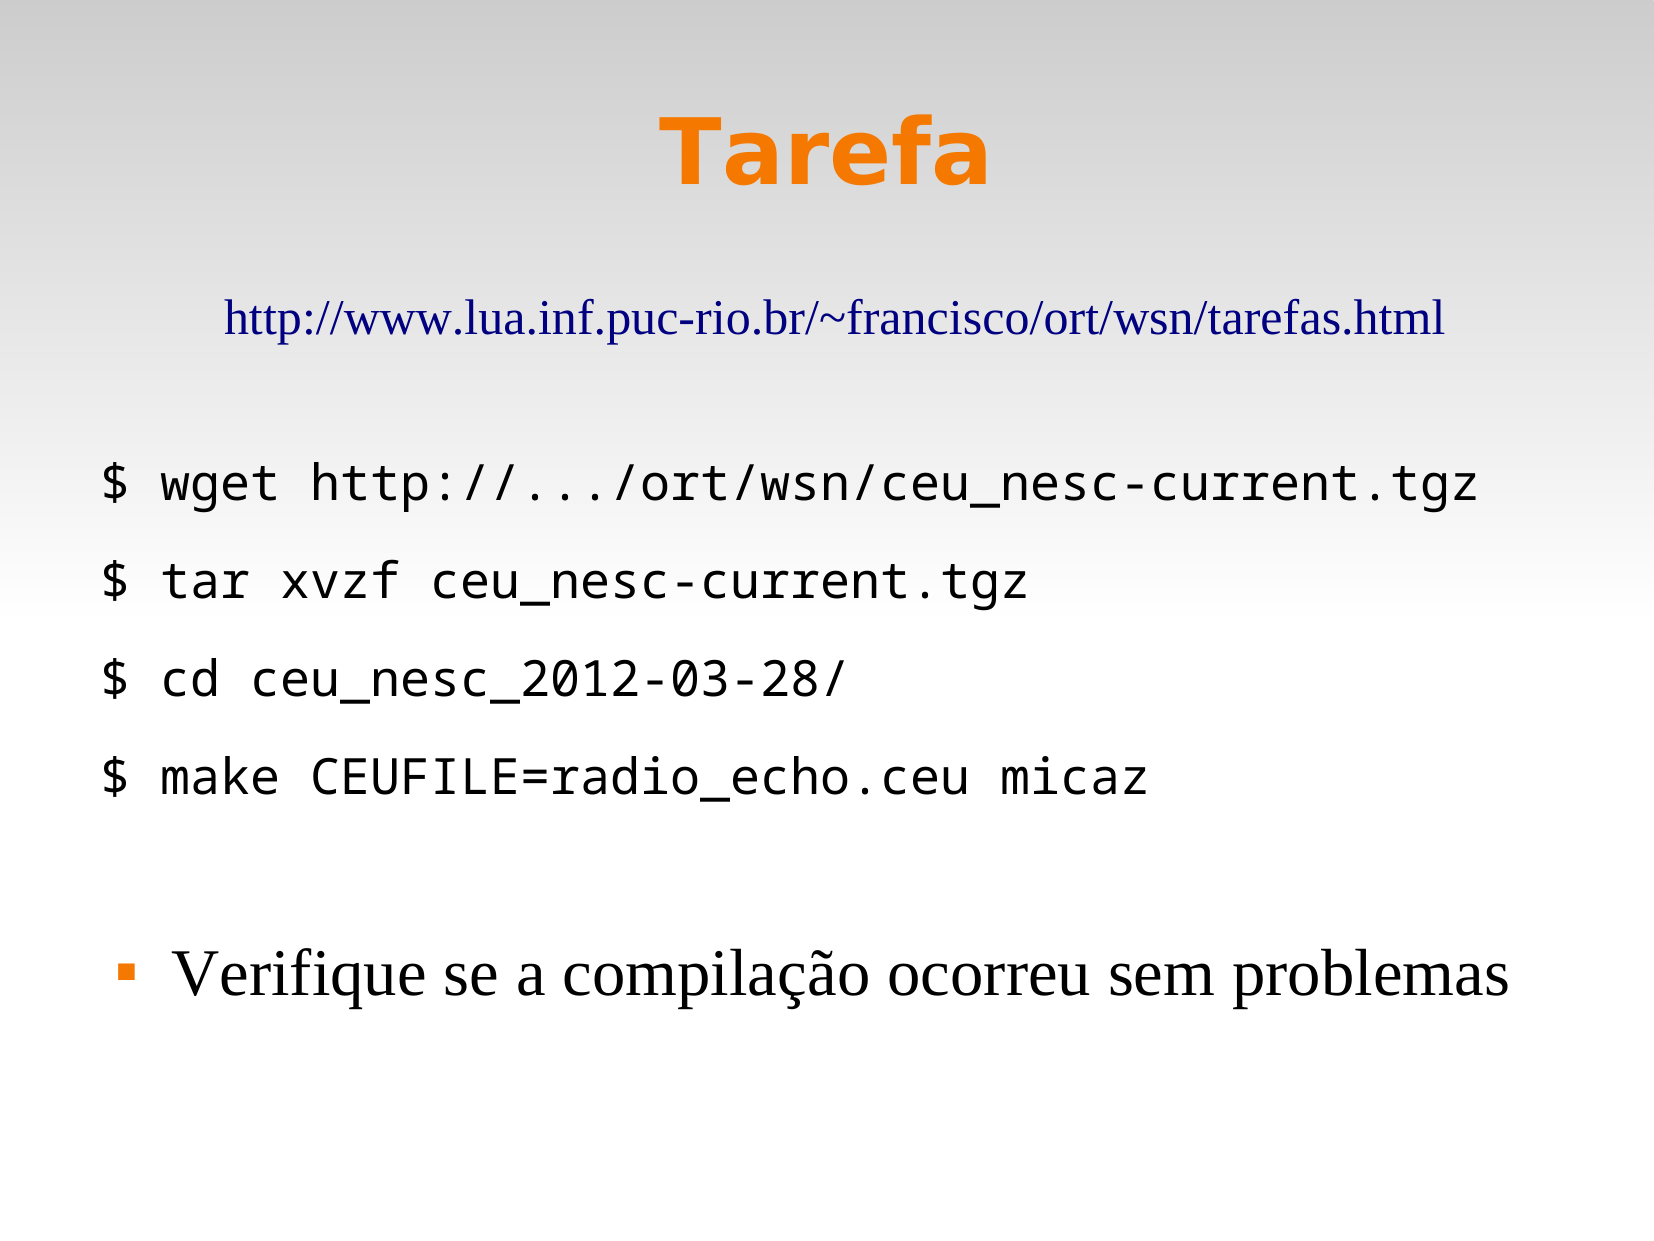

# Tarefa
http://www.lua.inf.puc-rio.br/~francisco/ort/wsn/tarefas.html
$ wget http://.../ort/wsn/ceu_nesc-current.tgz
$ tar xvzf ceu_nesc-current.tgz
$ cd ceu_nesc_2012-03-28/
$ make CEUFILE=radio_echo.ceu micaz
Verifique se a compilação ocorreu sem problemas